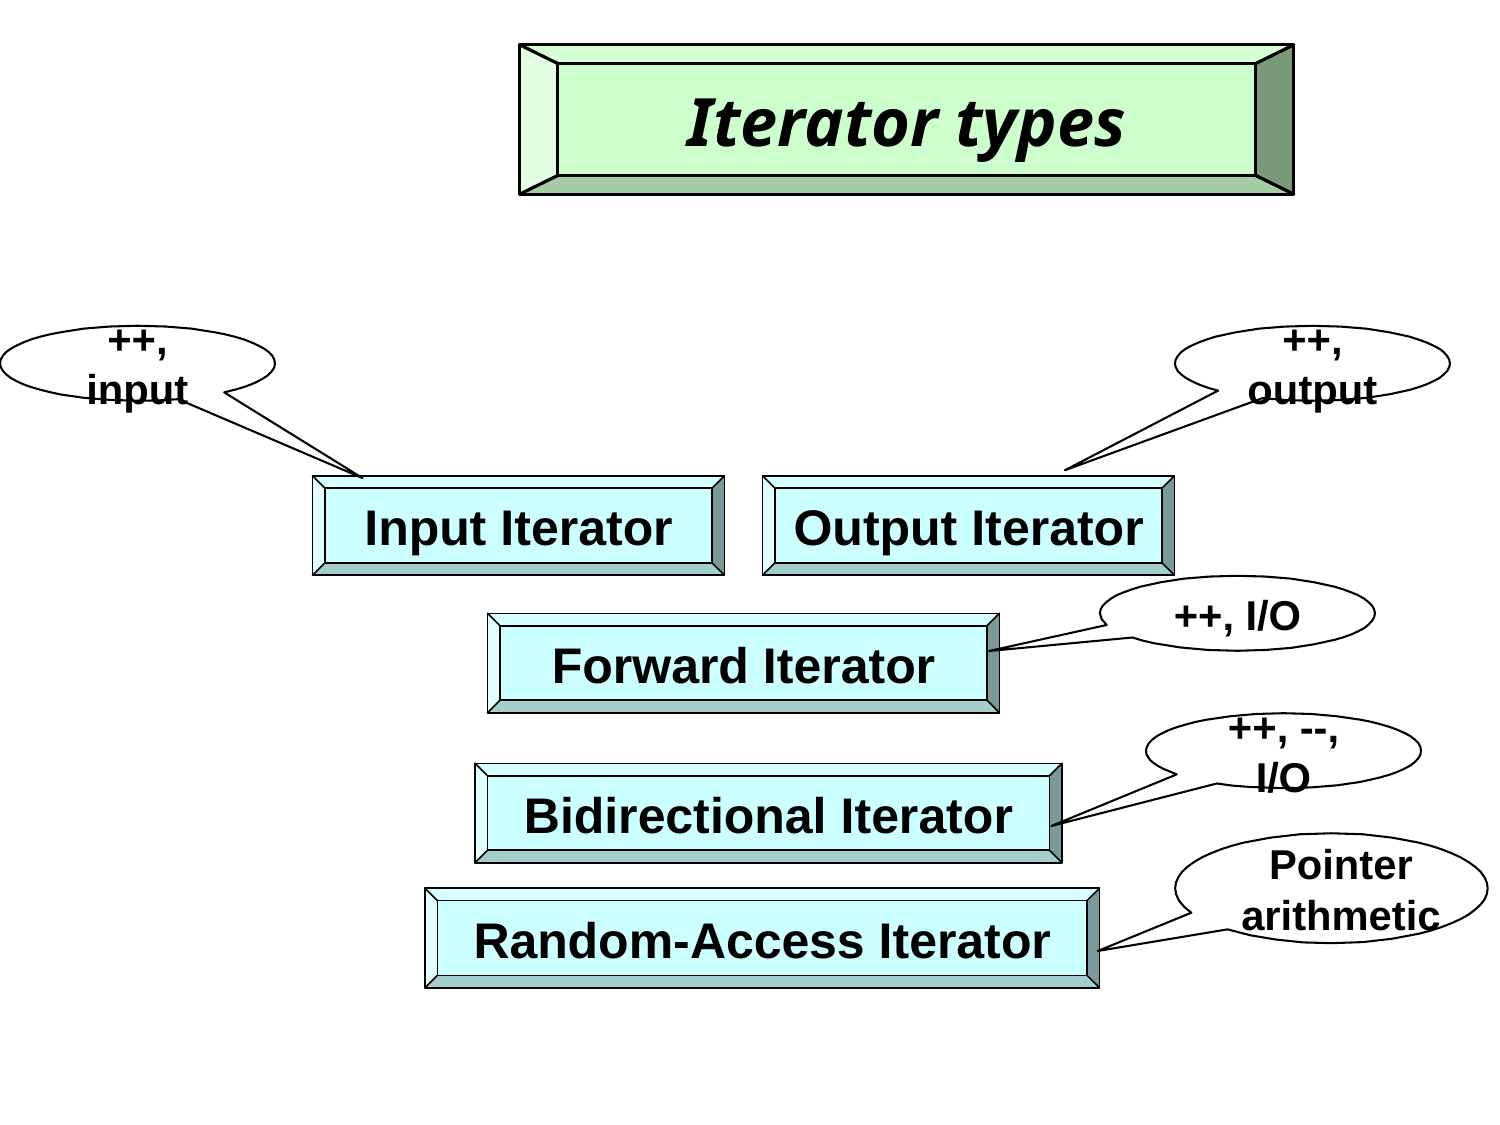

Iterator types
++, input
++, output
Input Iterator
Output Iterator
++, I/O
Forward Iterator
++, --, I/O
Bidirectional Iterator
Pointer
arithmetic
Random-Access Iterator